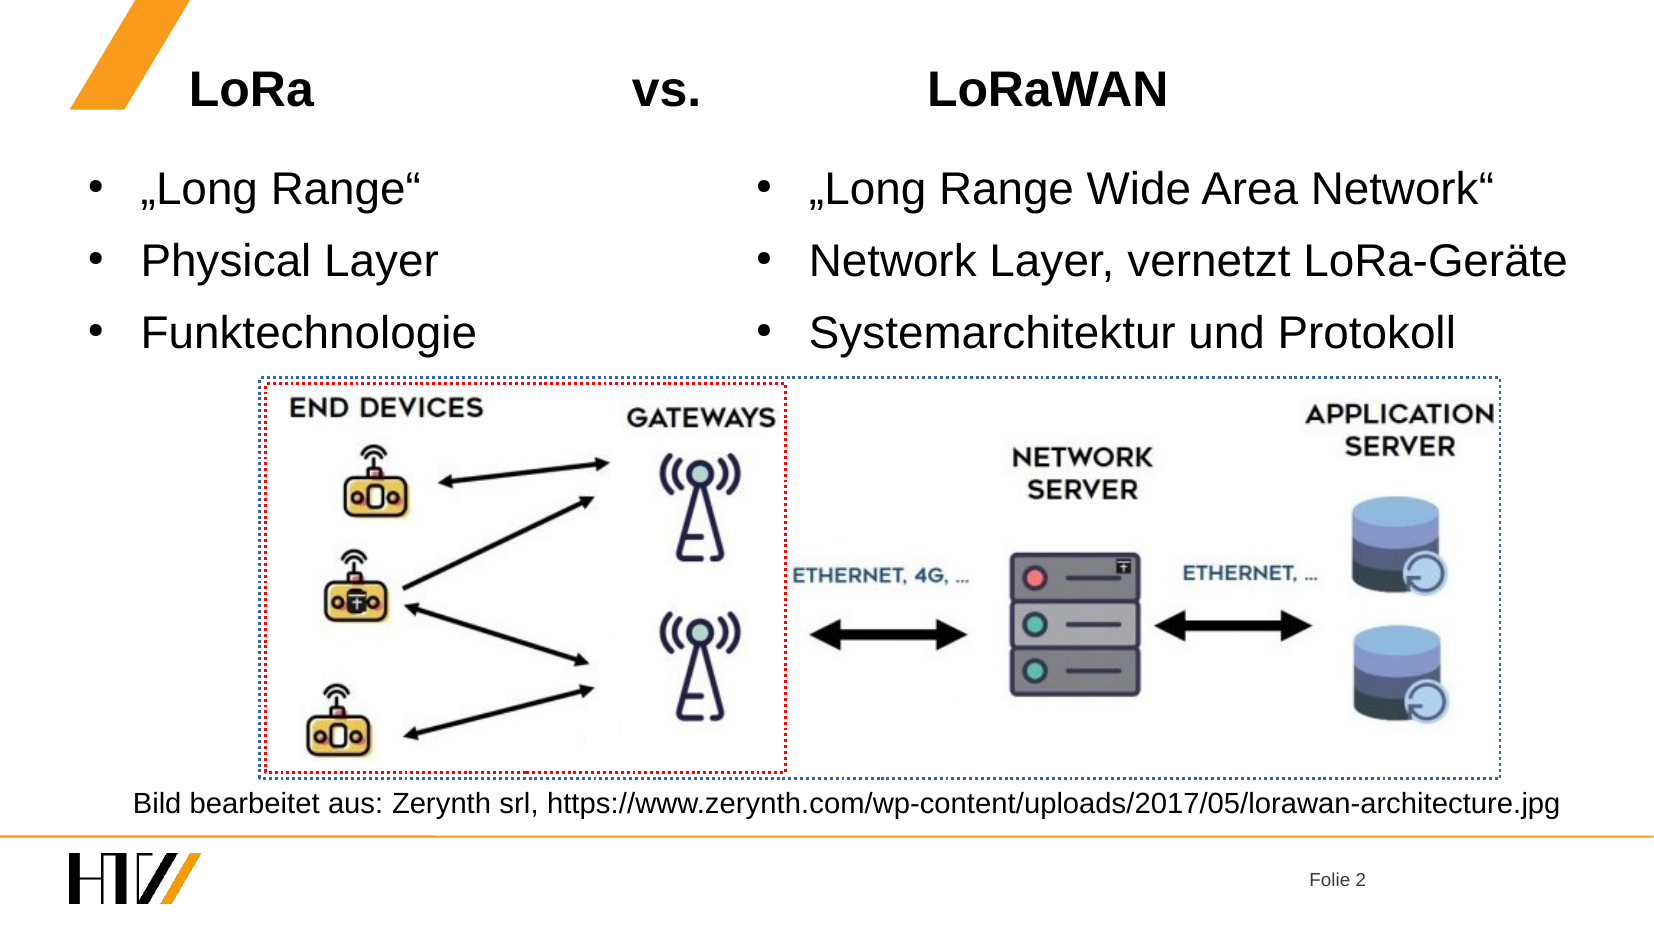

LoRa 					vs. 			LoRaWAN
# „Long Range“
Physical Layer
Funktechnologie
„Long Range Wide Area Network“
Network Layer, vernetzt LoRa-Geräte
Systemarchitektur und Protokoll
Bild bearbeitet aus: Zerynth srl, https://www.zerynth.com/wp-content/uploads/2017/05/lorawan-architecture.jpg
Folie